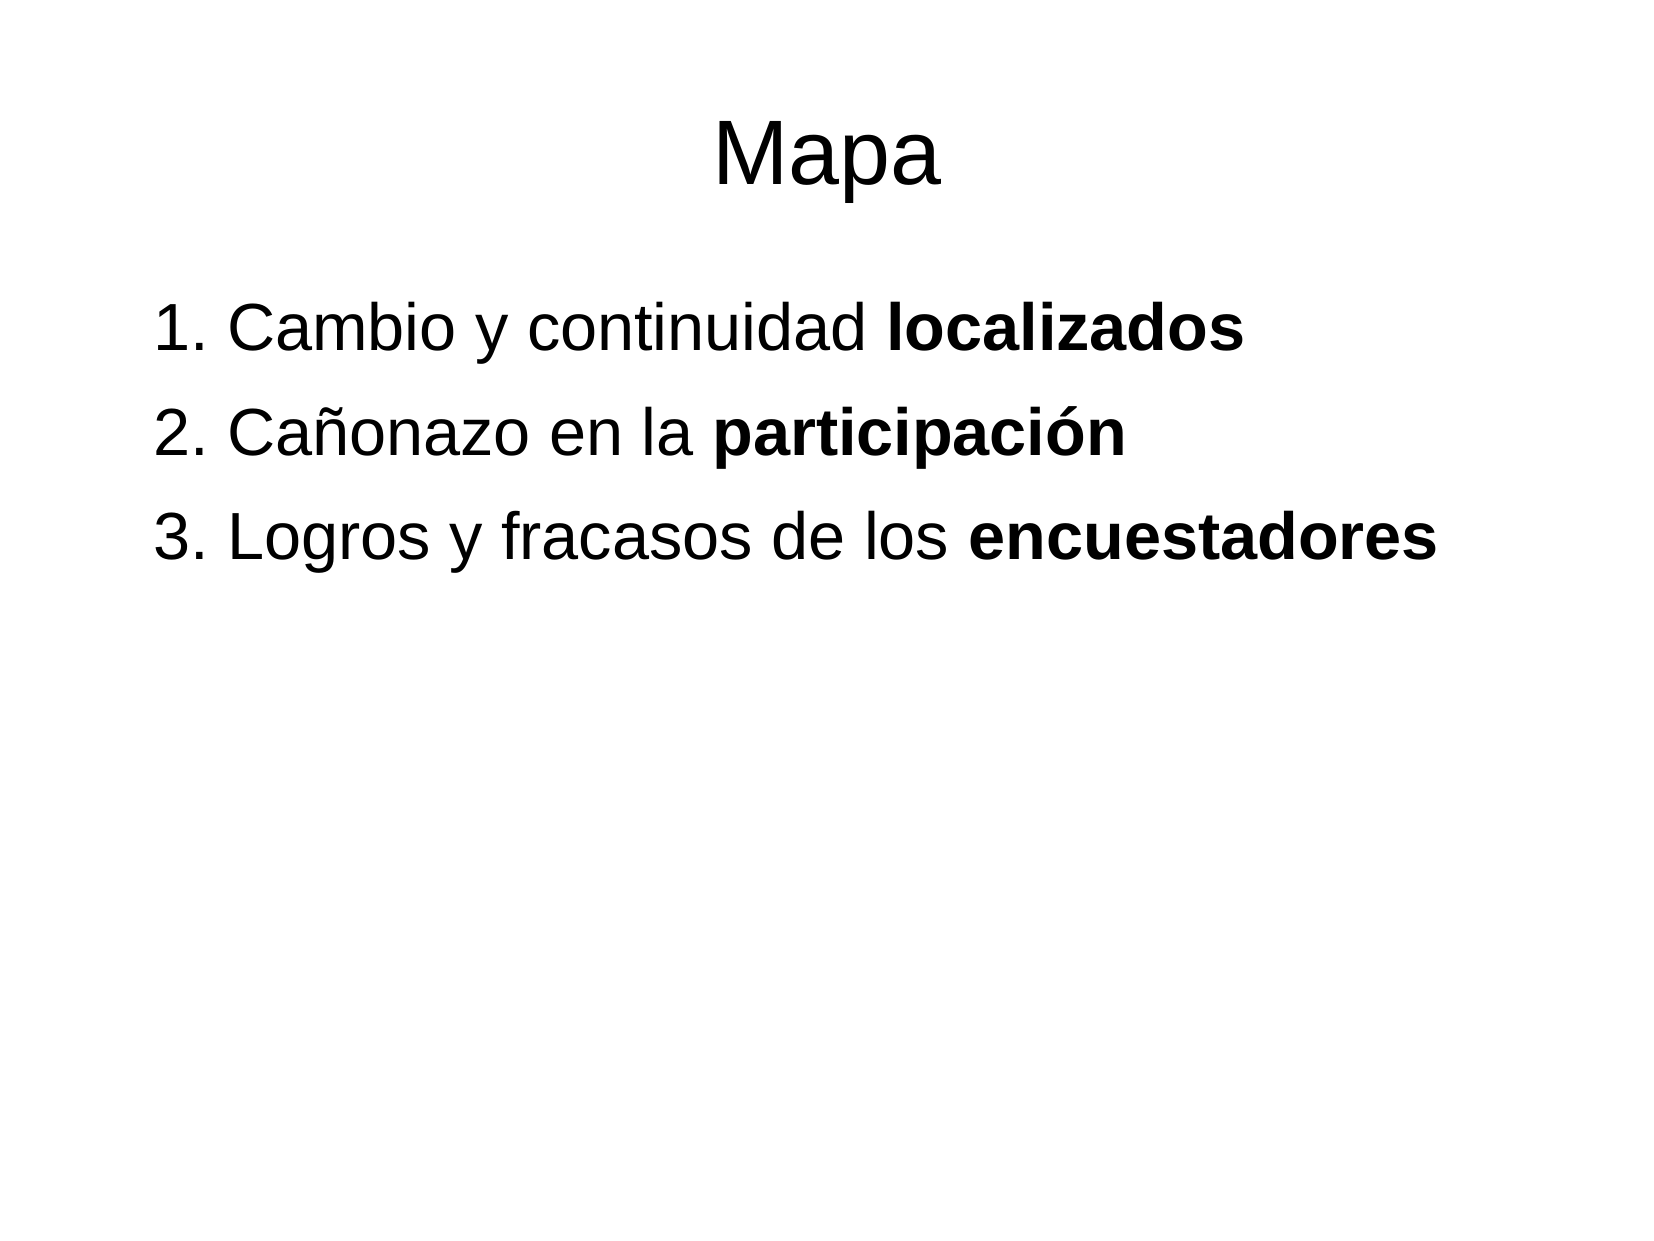

# Mapa
1. Cambio y continuidad localizados
2. Cañonazo en la participación
3. Logros y fracasos de los encuestadores